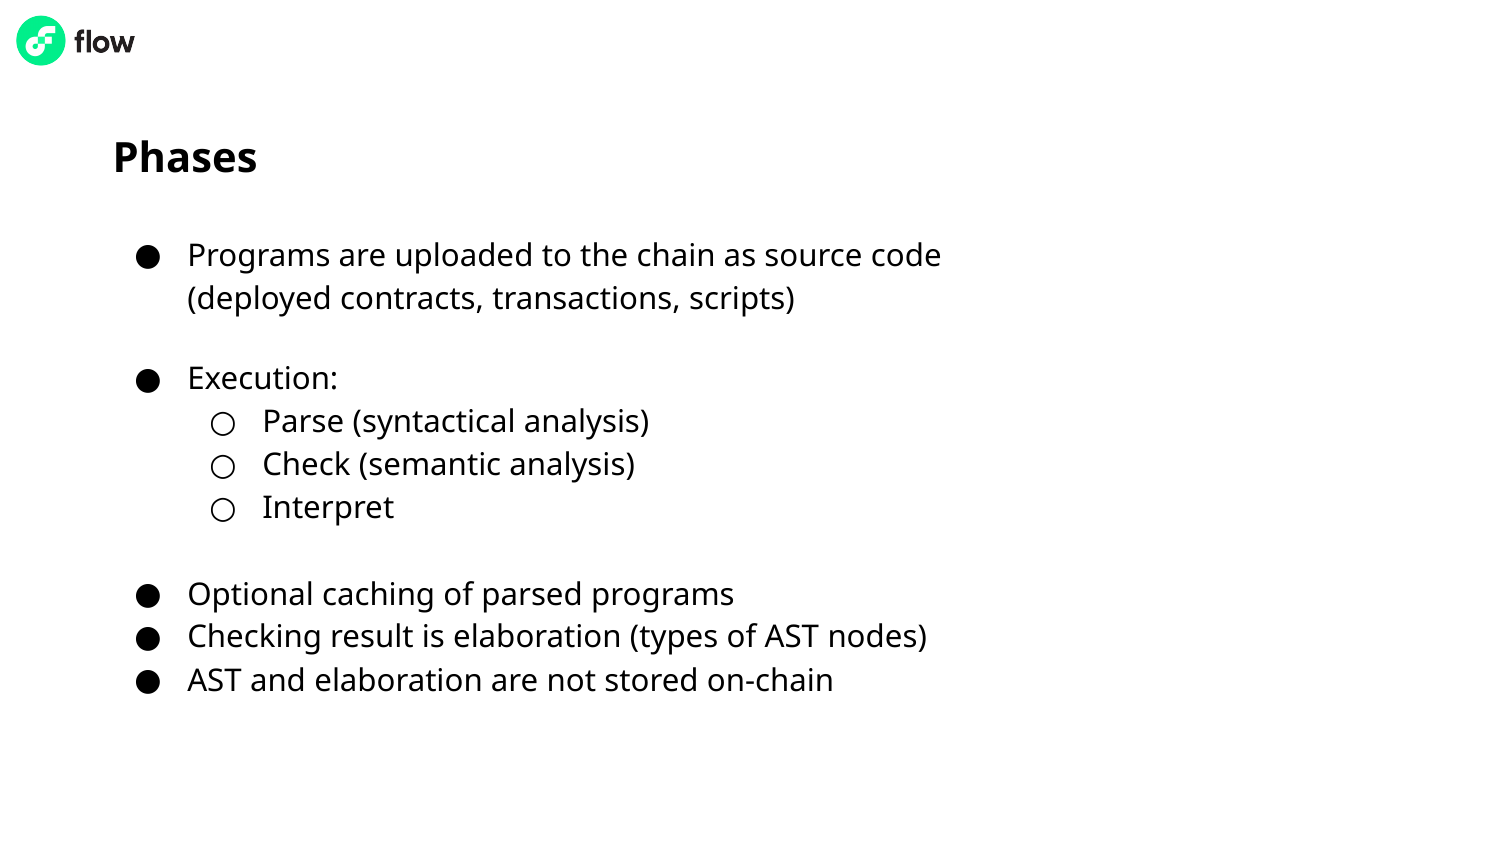

Phases
Programs are uploaded to the chain as source code
(deployed contracts, transactions, scripts)
Execution:
Parse (syntactical analysis)
Check (semantic analysis)
Interpret
Optional caching of parsed programs
Checking result is elaboration (types of AST nodes)
AST and elaboration are not stored on-chain